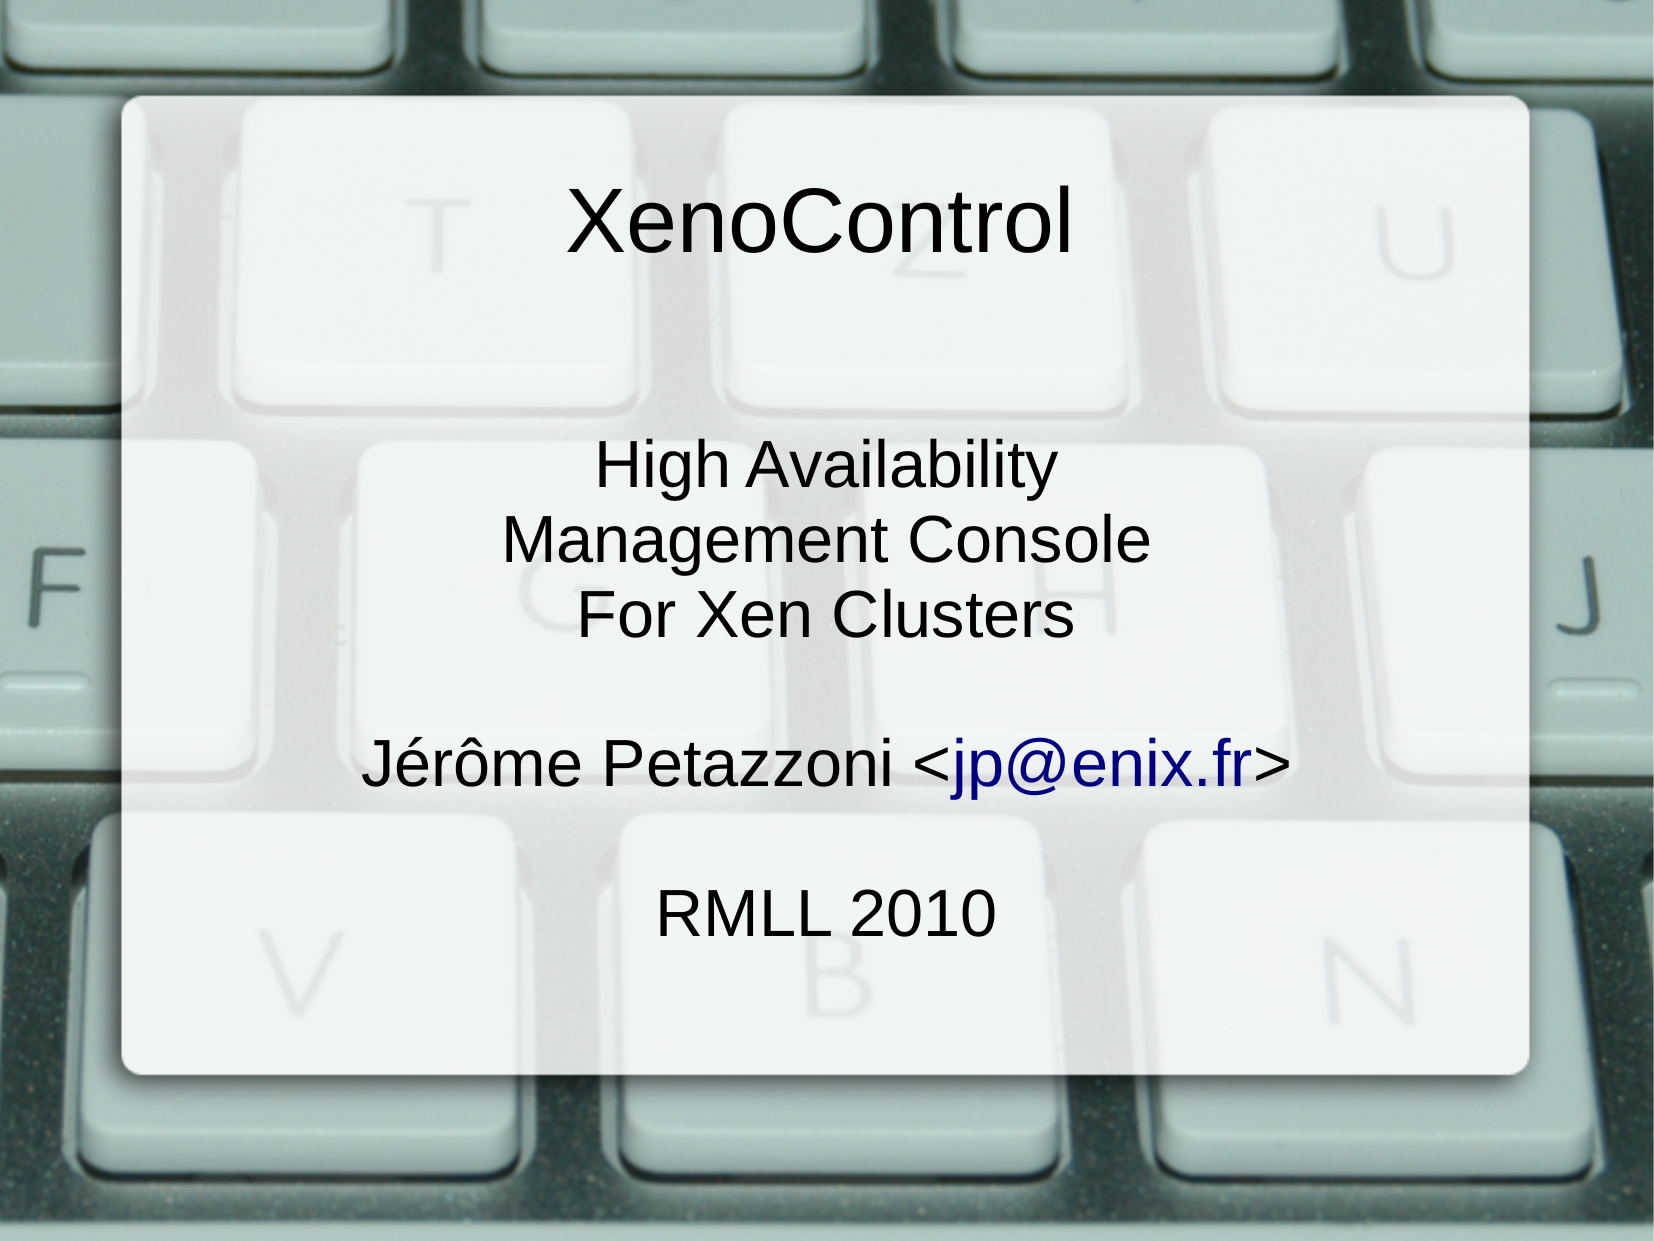

# XenoControl
High Availability
Management Console
For Xen Clusters
Jérôme Petazzoni <jp@enix.fr>
RMLL 2010